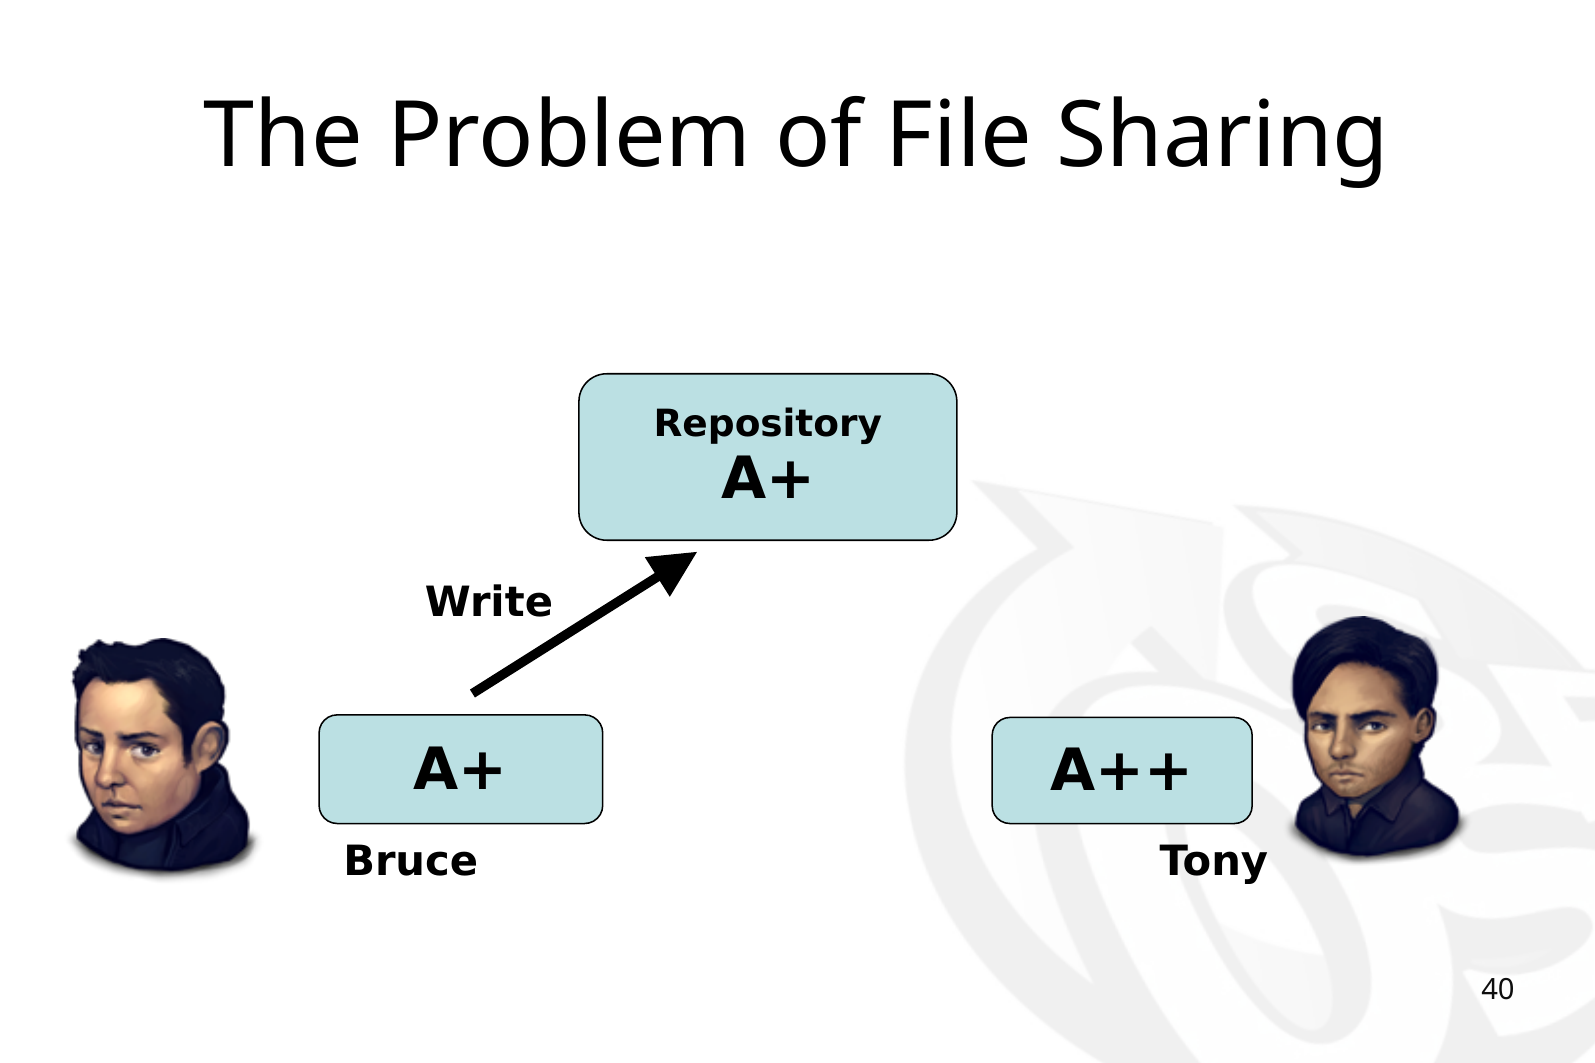

# The Problem of File Sharing
Repository
A+
Write
A+
A++
Bruce	 Tony
40